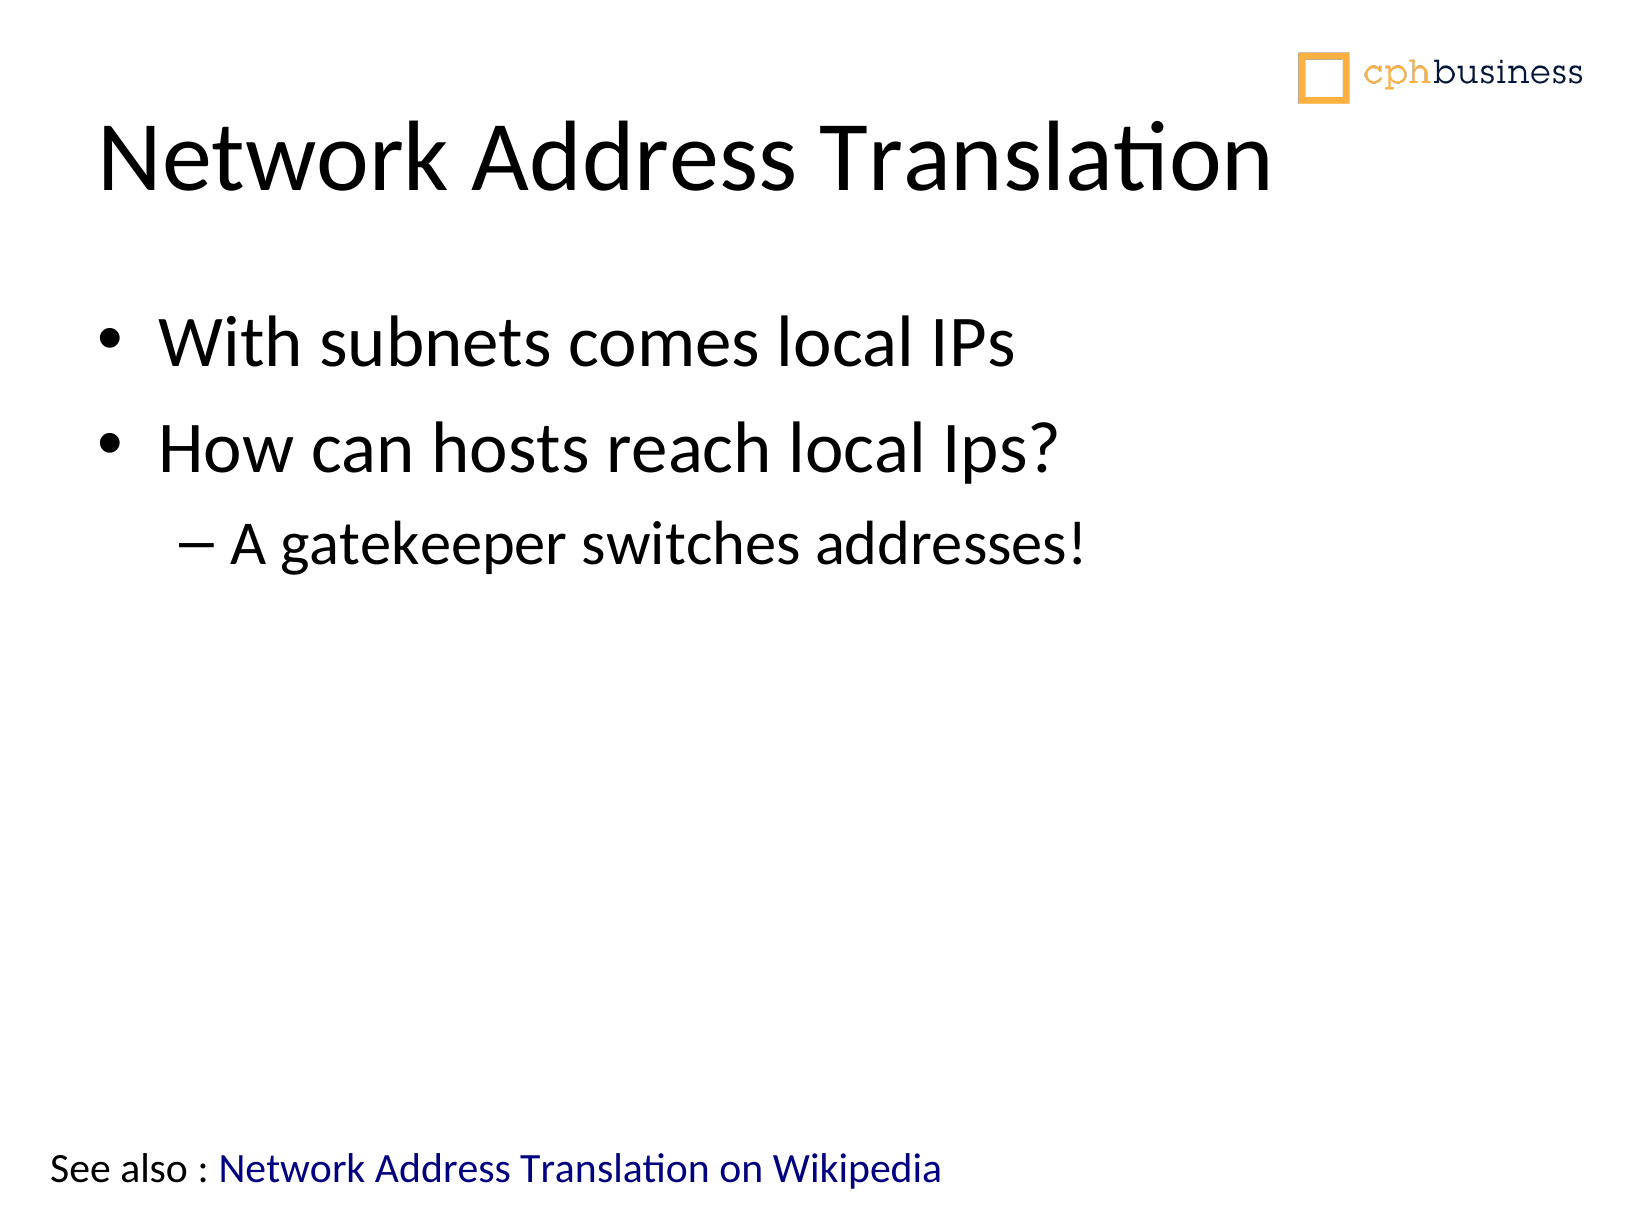

# Network Address Translation
With subnets comes local IPs
How can hosts reach local Ips?
A gatekeeper switches addresses!
See also : Network Address Translation on Wikipedia